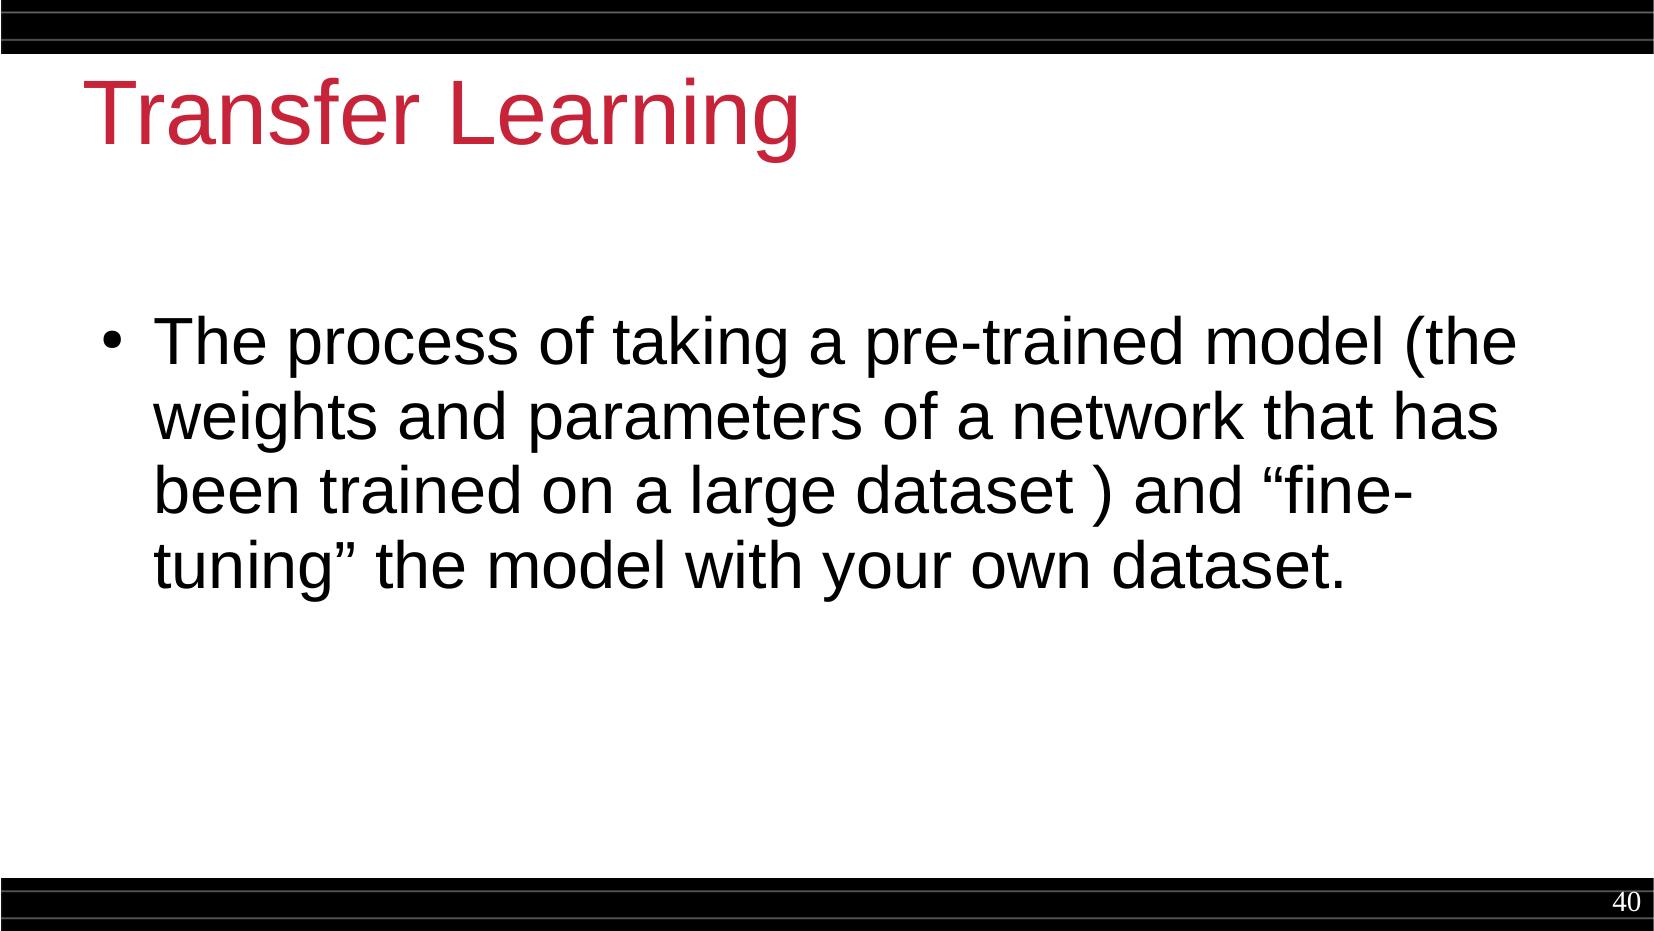

# Transfer Learning
The process of taking a pre-trained model (the weights and parameters of a network that has been trained on a large dataset ) and “fine-tuning” the model with your own dataset.